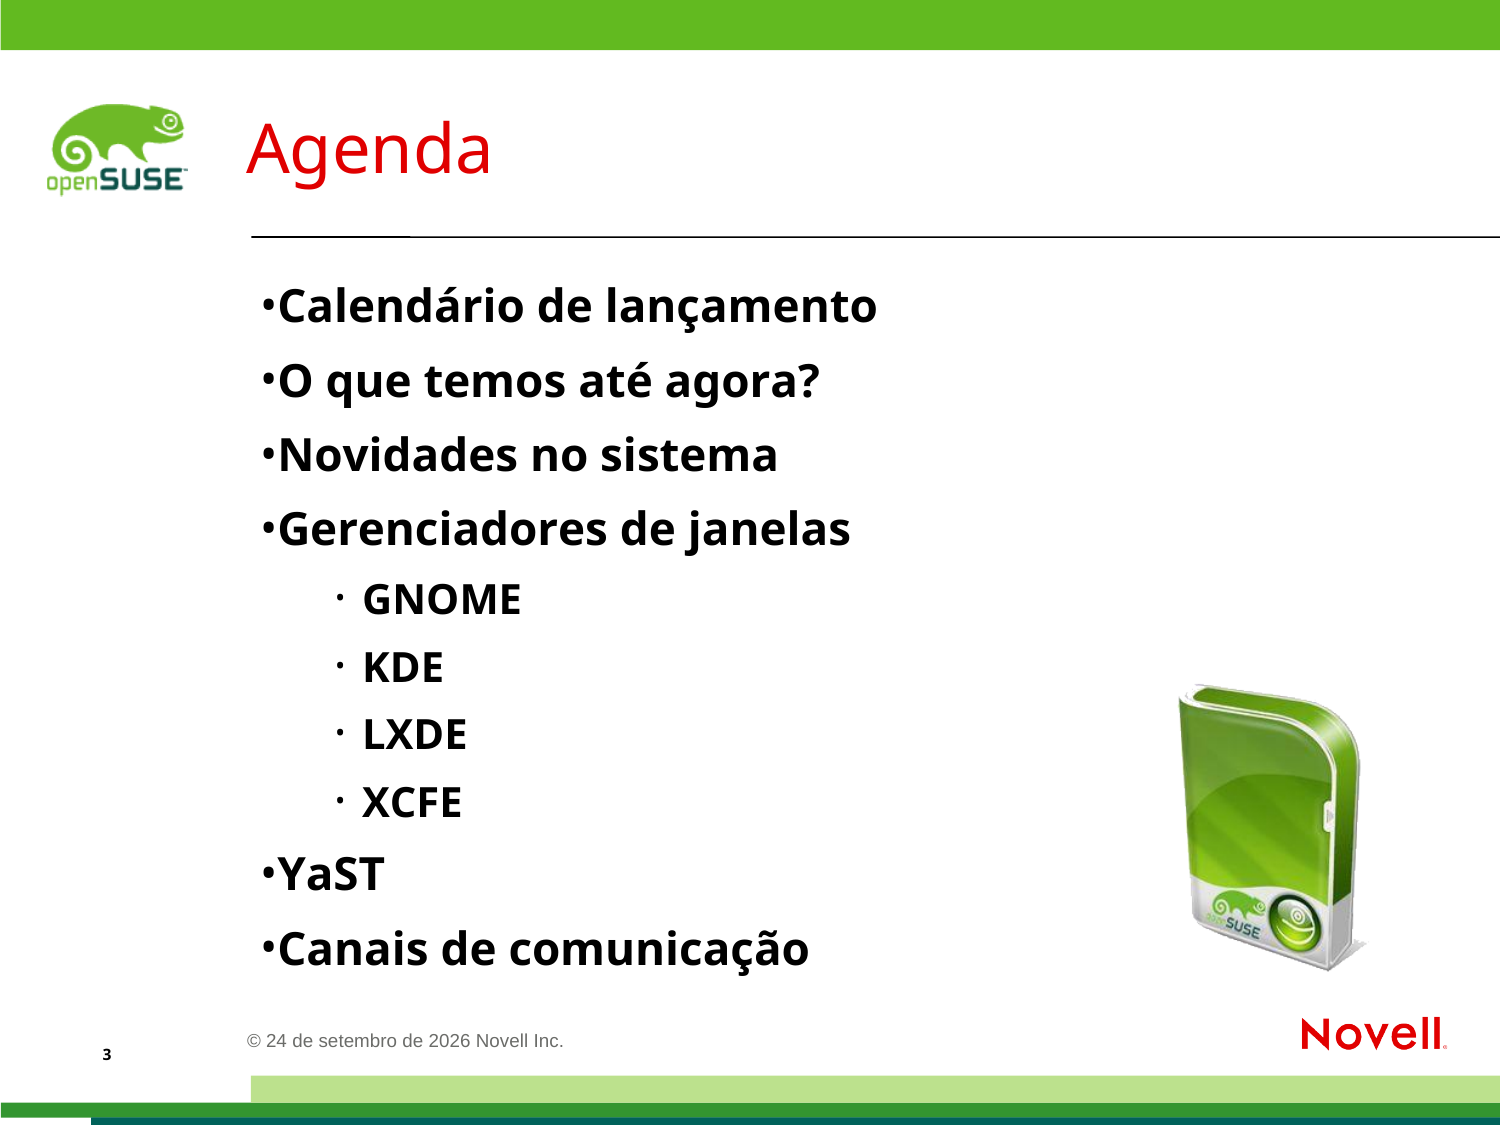

# Agenda
Calendário de lançamento
O que temos até agora?
Novidades no sistema
Gerenciadores de janelas
GNOME
KDE
LXDE
XCFE
YaST
Canais de comunicação